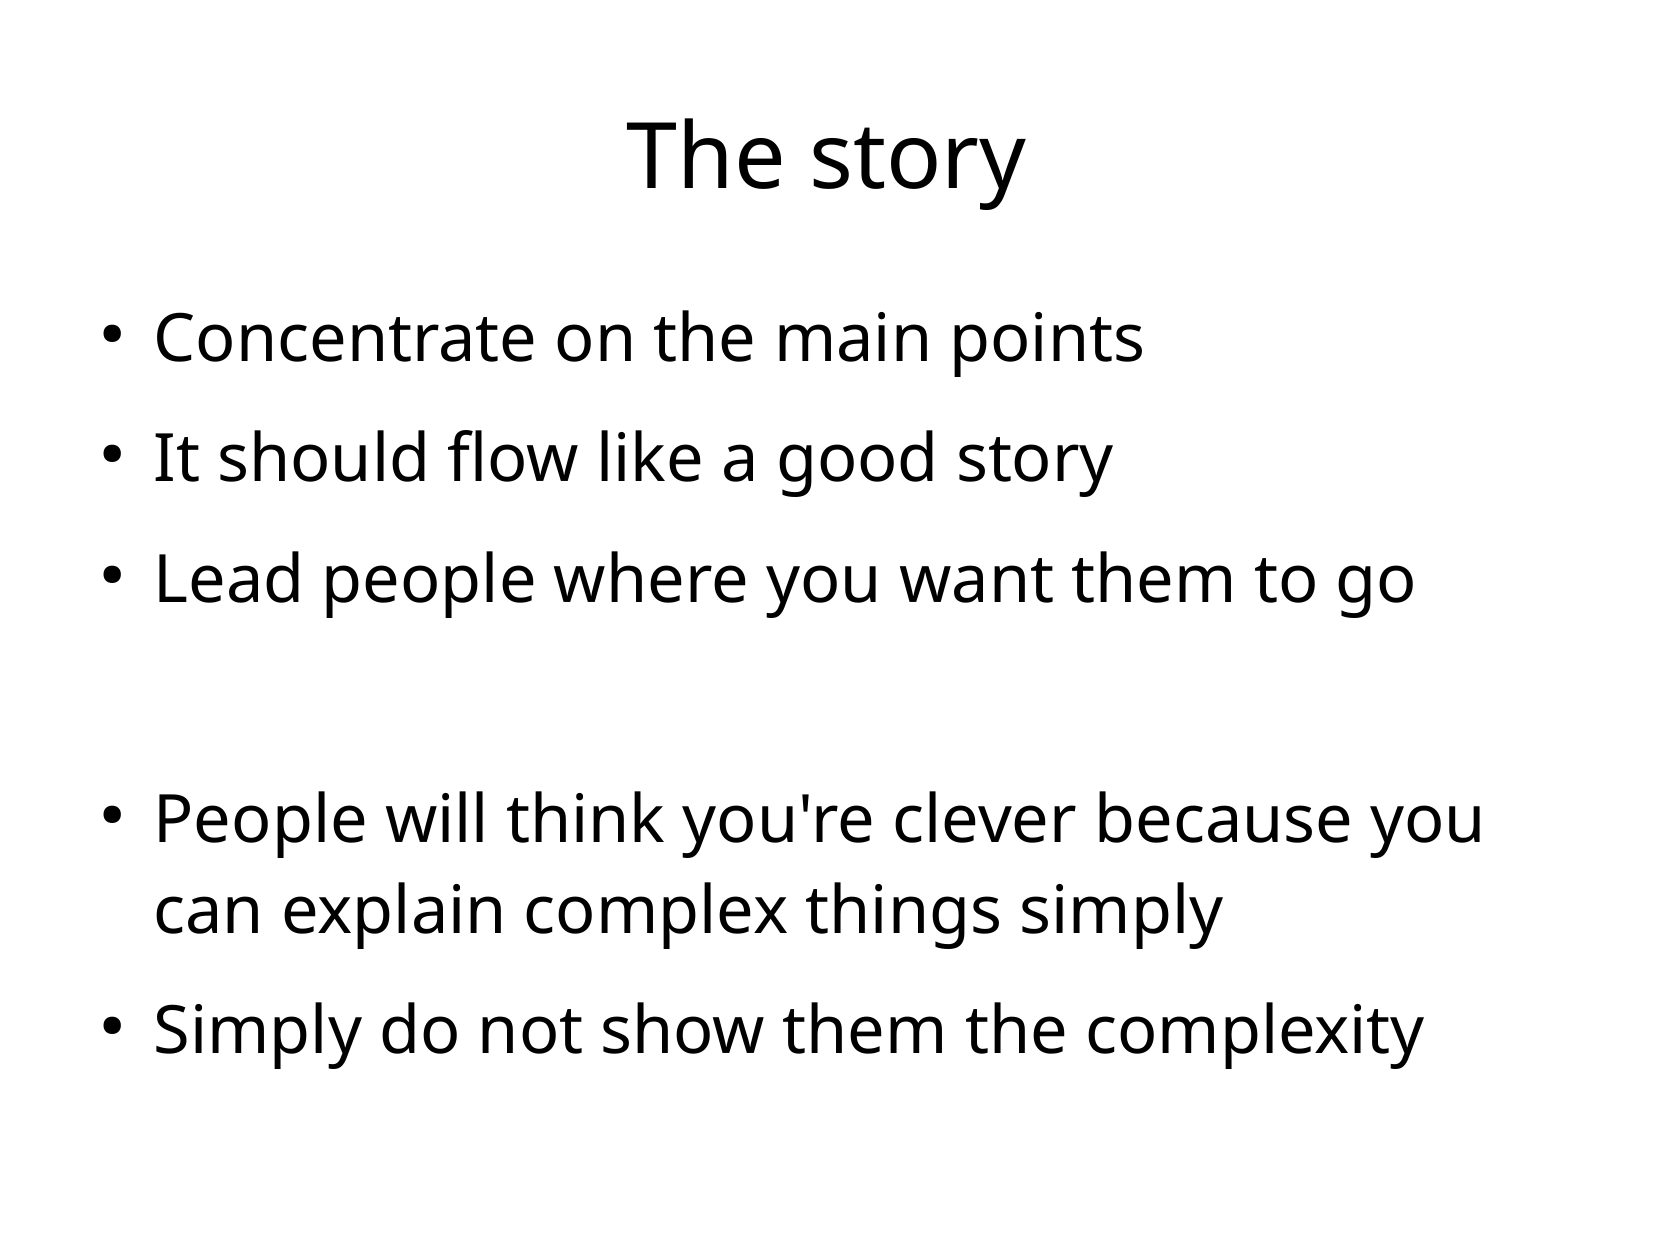

# The story
Concentrate on the main points
It should flow like a good story
Lead people where you want them to go
People will think you're clever because you can explain complex things simply
Simply do not show them the complexity